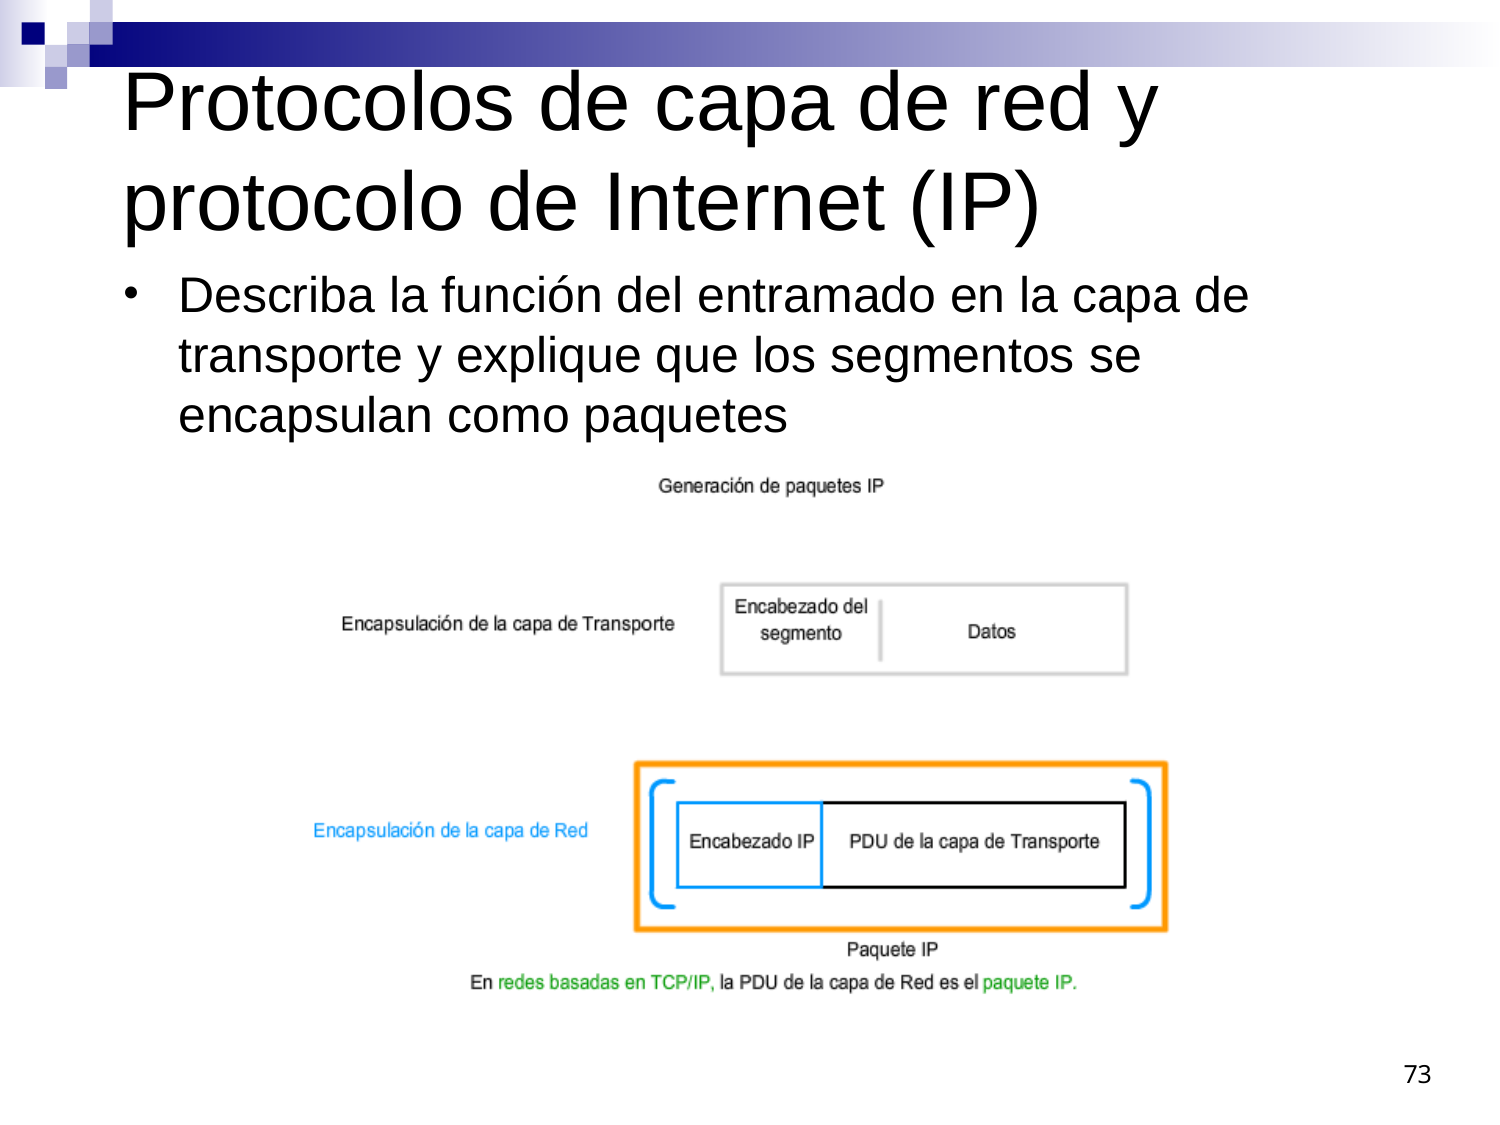

Protocolos de capa de red y protocolo de Internet (IP)
Describa la función del entramado en la capa de transporte y explique que los segmentos se encapsulan como paquetes